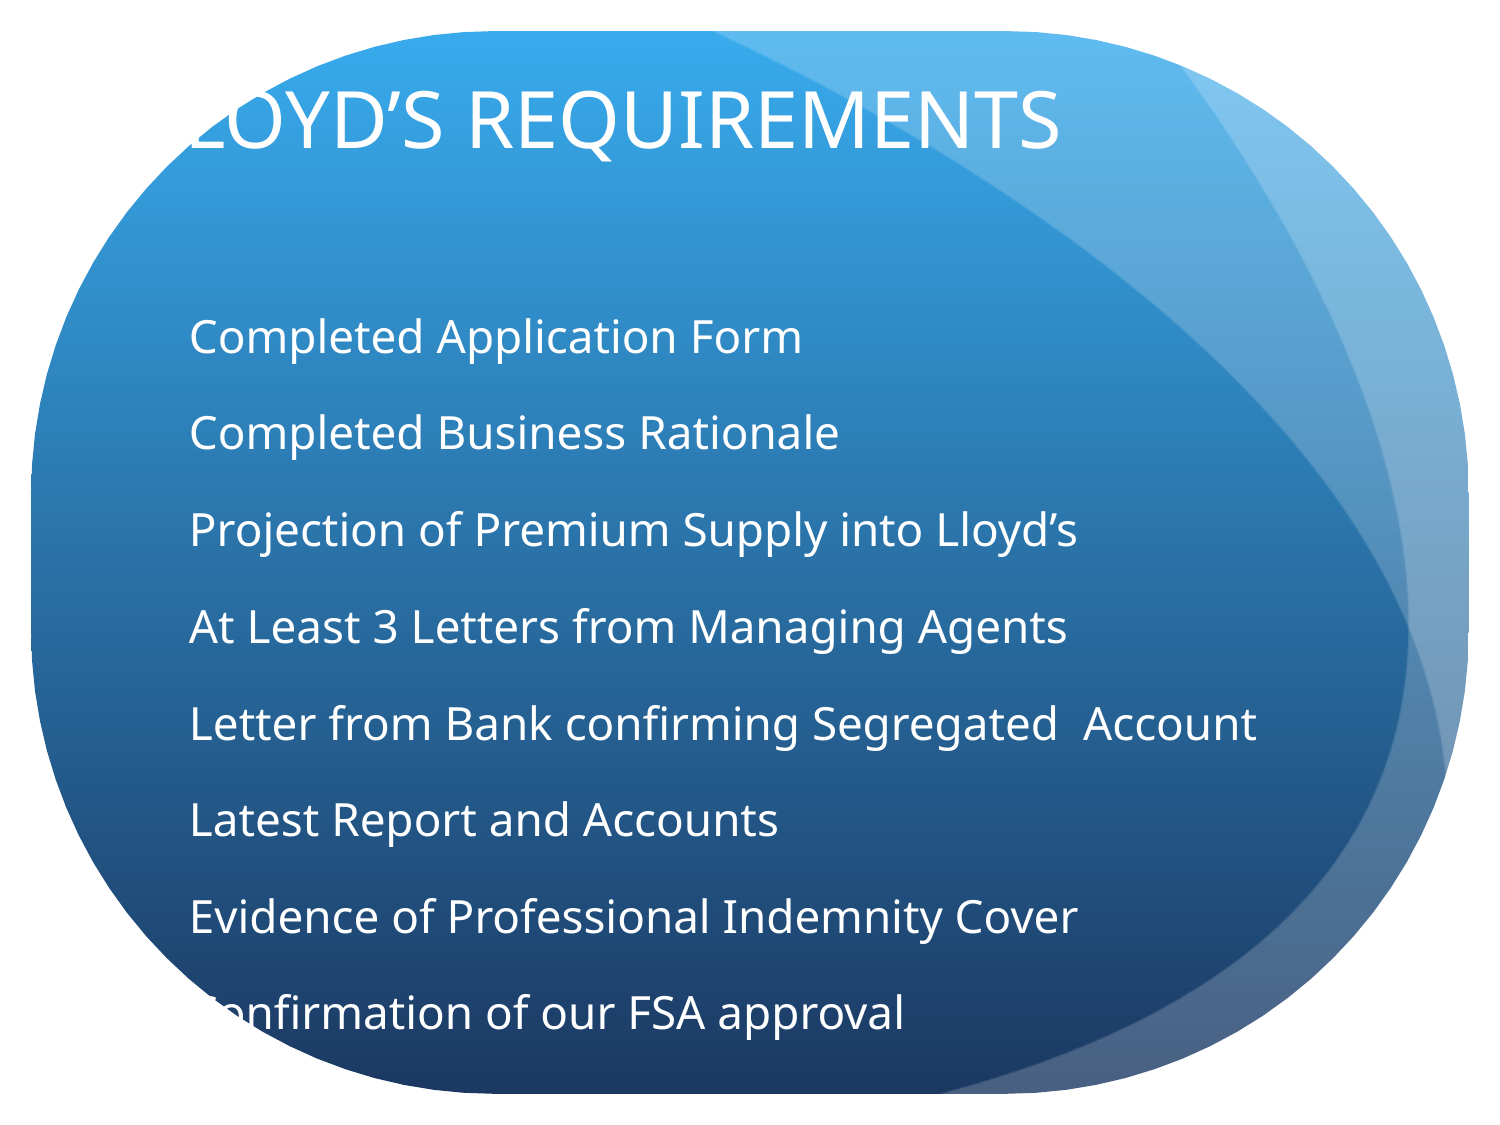

# LLOYD’S REQUIREMENTS
Completed Application Form
Completed Business Rationale
Projection of Premium Supply into Lloyd’s
At Least 3 Letters from Managing Agents
Letter from Bank confirming Segregated Account
Latest Report and Accounts
Evidence of Professional Indemnity Cover
Confirmation of our FSA approval